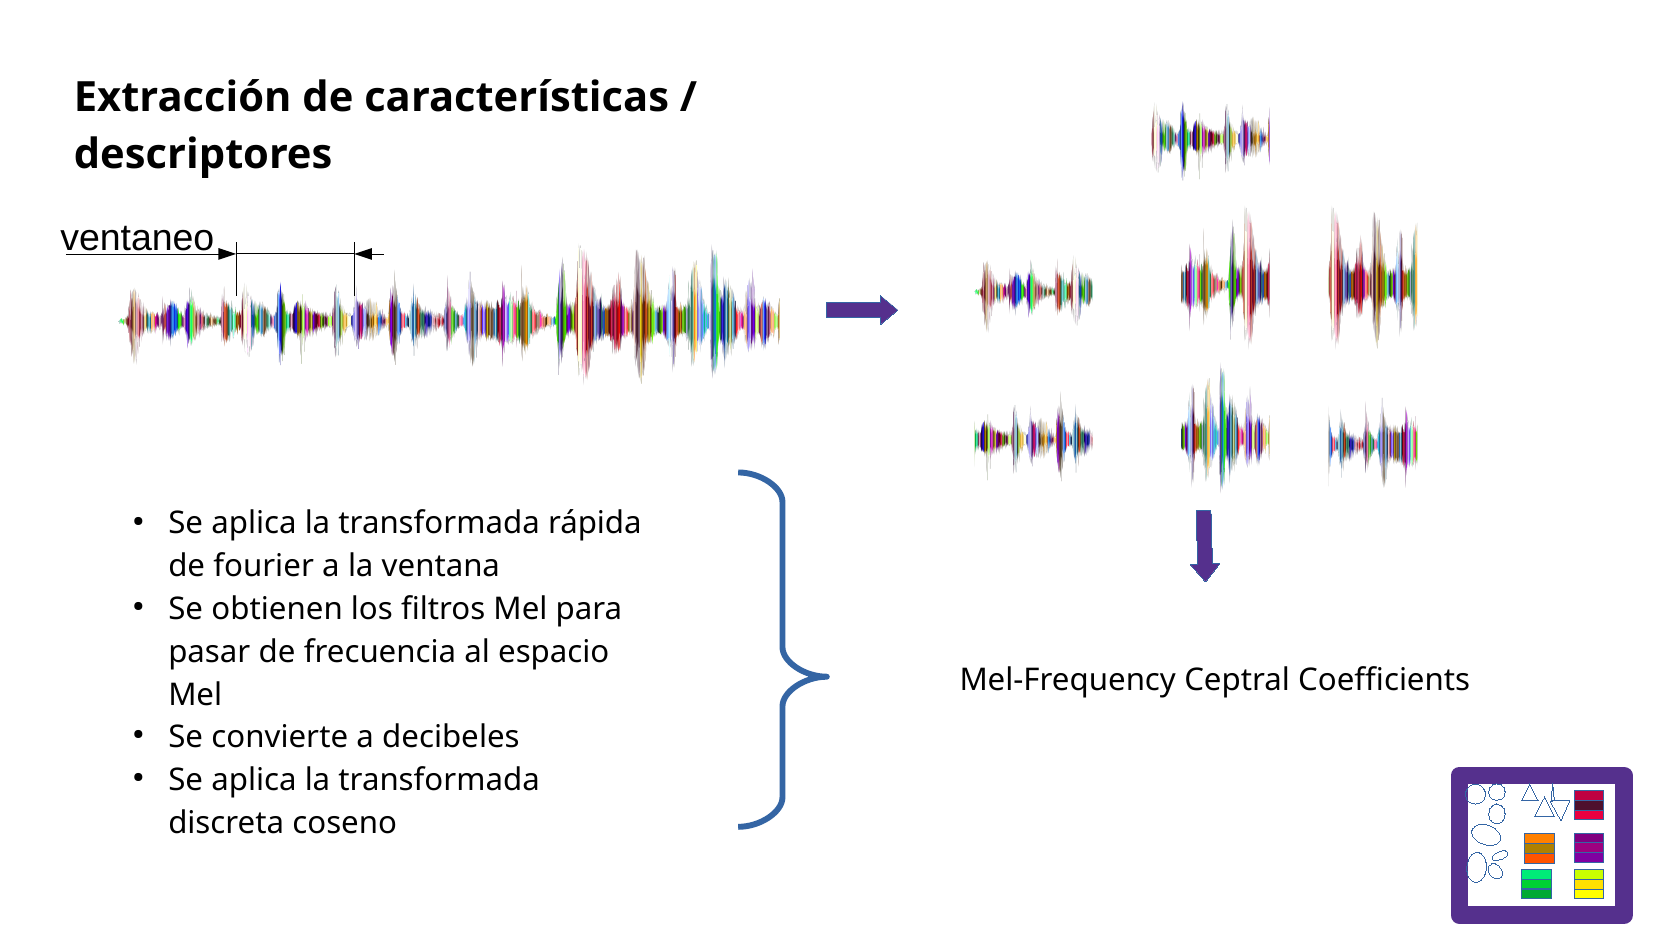

Extracción de características / descriptores
Se aplica la transformada rápida de fourier a la ventana
Se obtienen los filtros Mel para pasar de frecuencia al espacio Mel
Se convierte a decibeles
Se aplica la transformada discreta coseno
Mel-Frequency Ceptral Coefficients